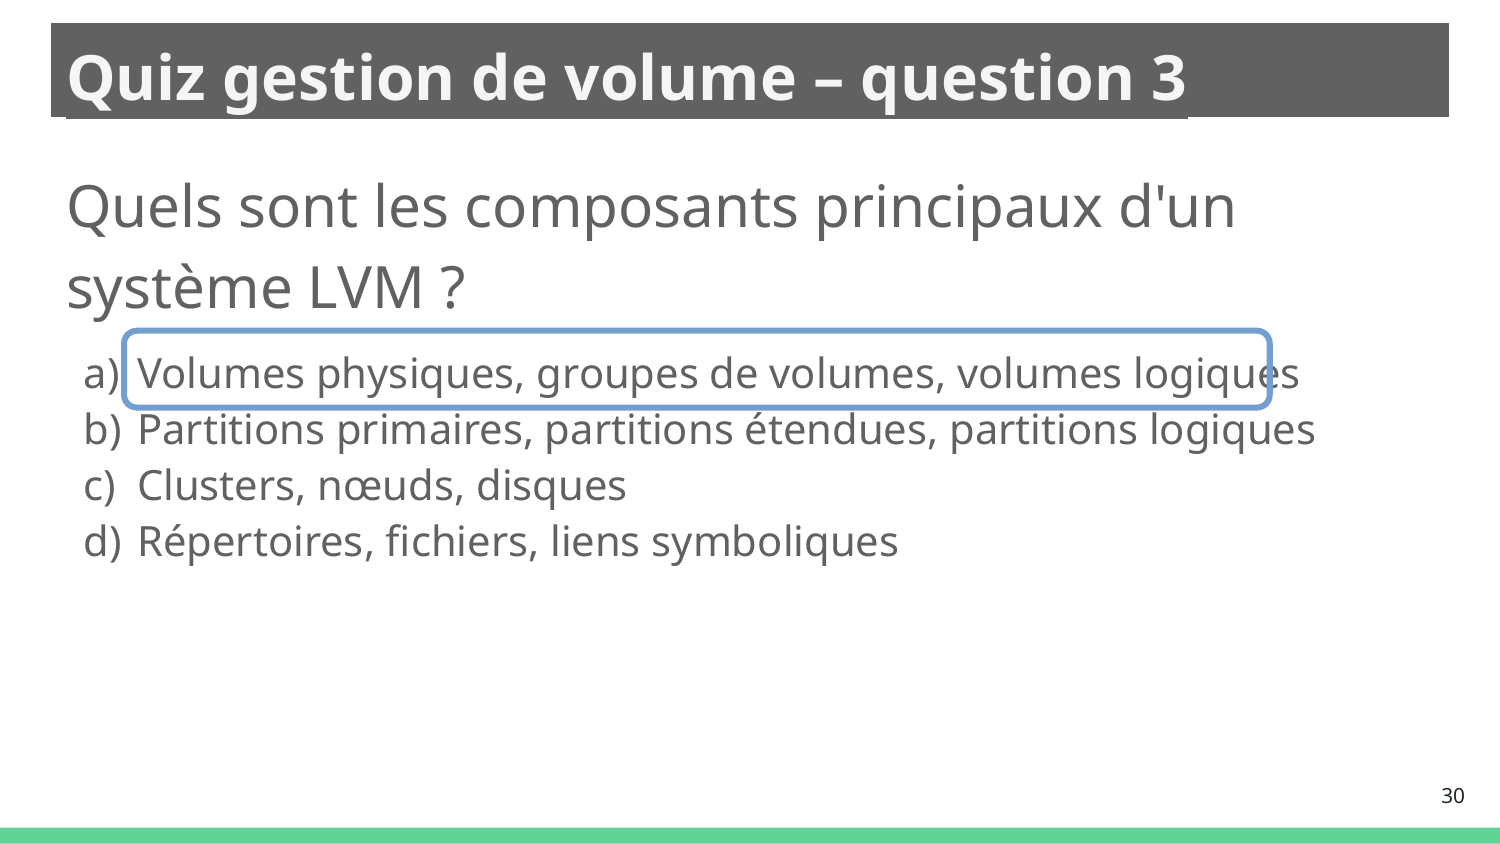

Quiz gestion de volume – question 3
# Quels sont les composants principaux d'un système LVM ?
Volumes physiques, groupes de volumes, volumes logiques
Partitions primaires, partitions étendues, partitions logiques
Clusters, nœuds, disques
Répertoires, fichiers, liens symboliques